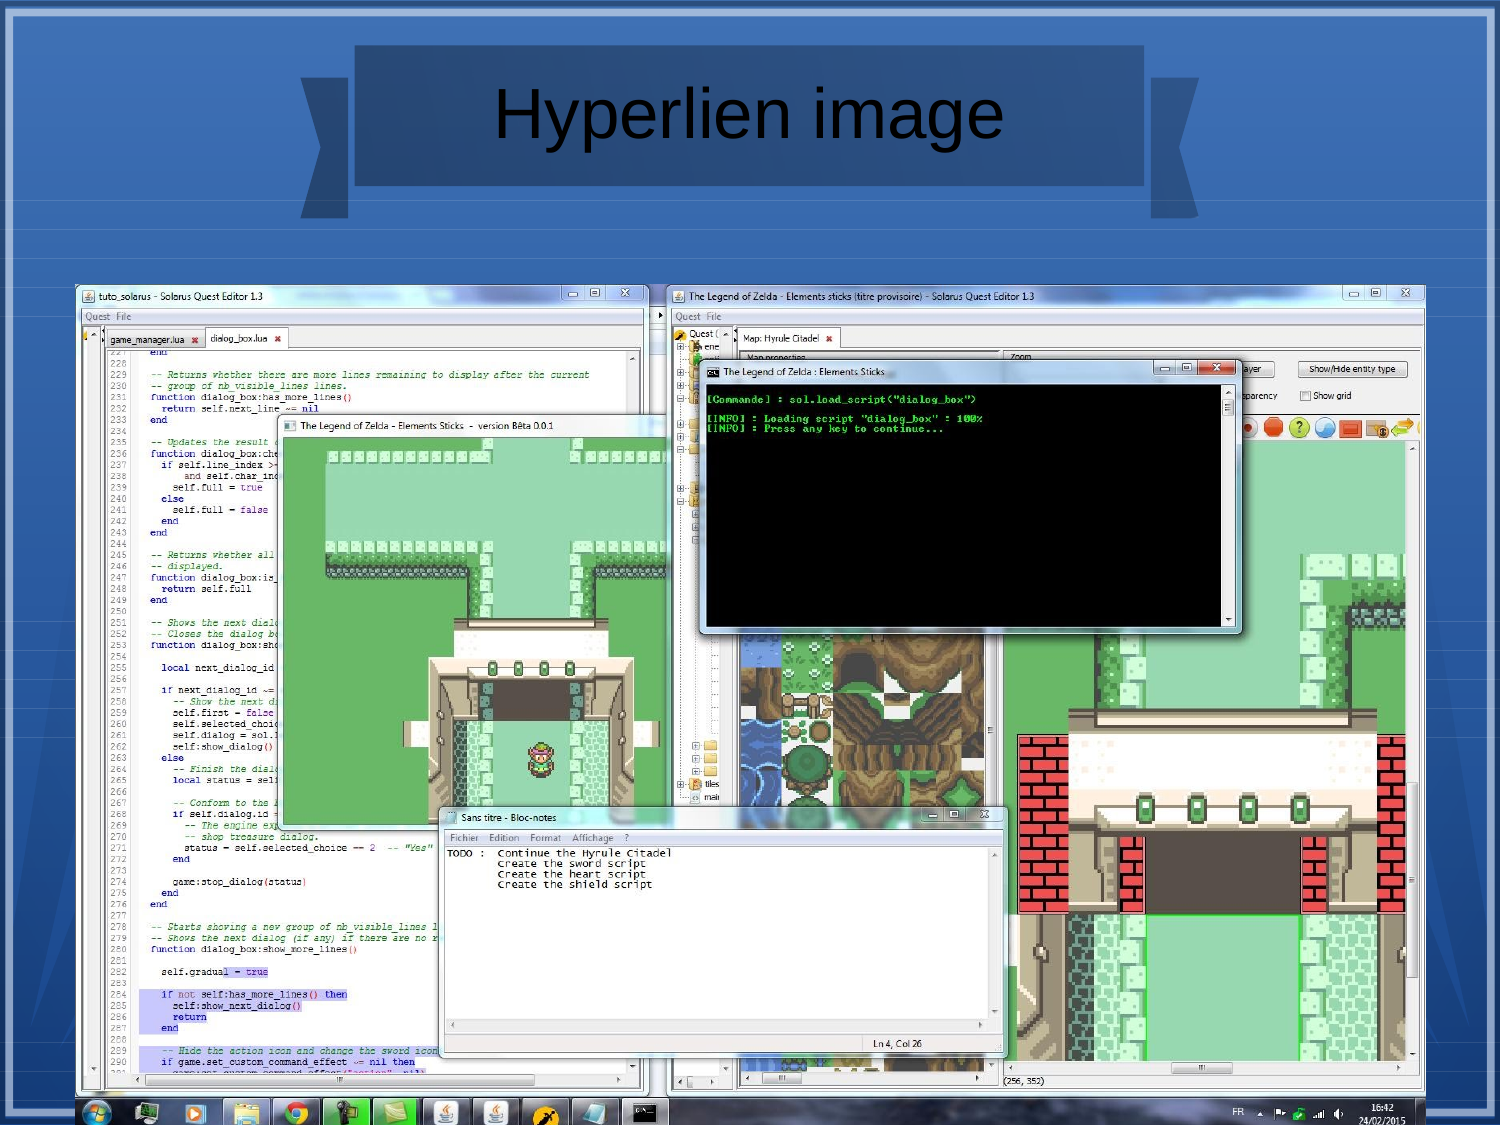

# Hyperlien image
9/11/04
Présentation exemple
8